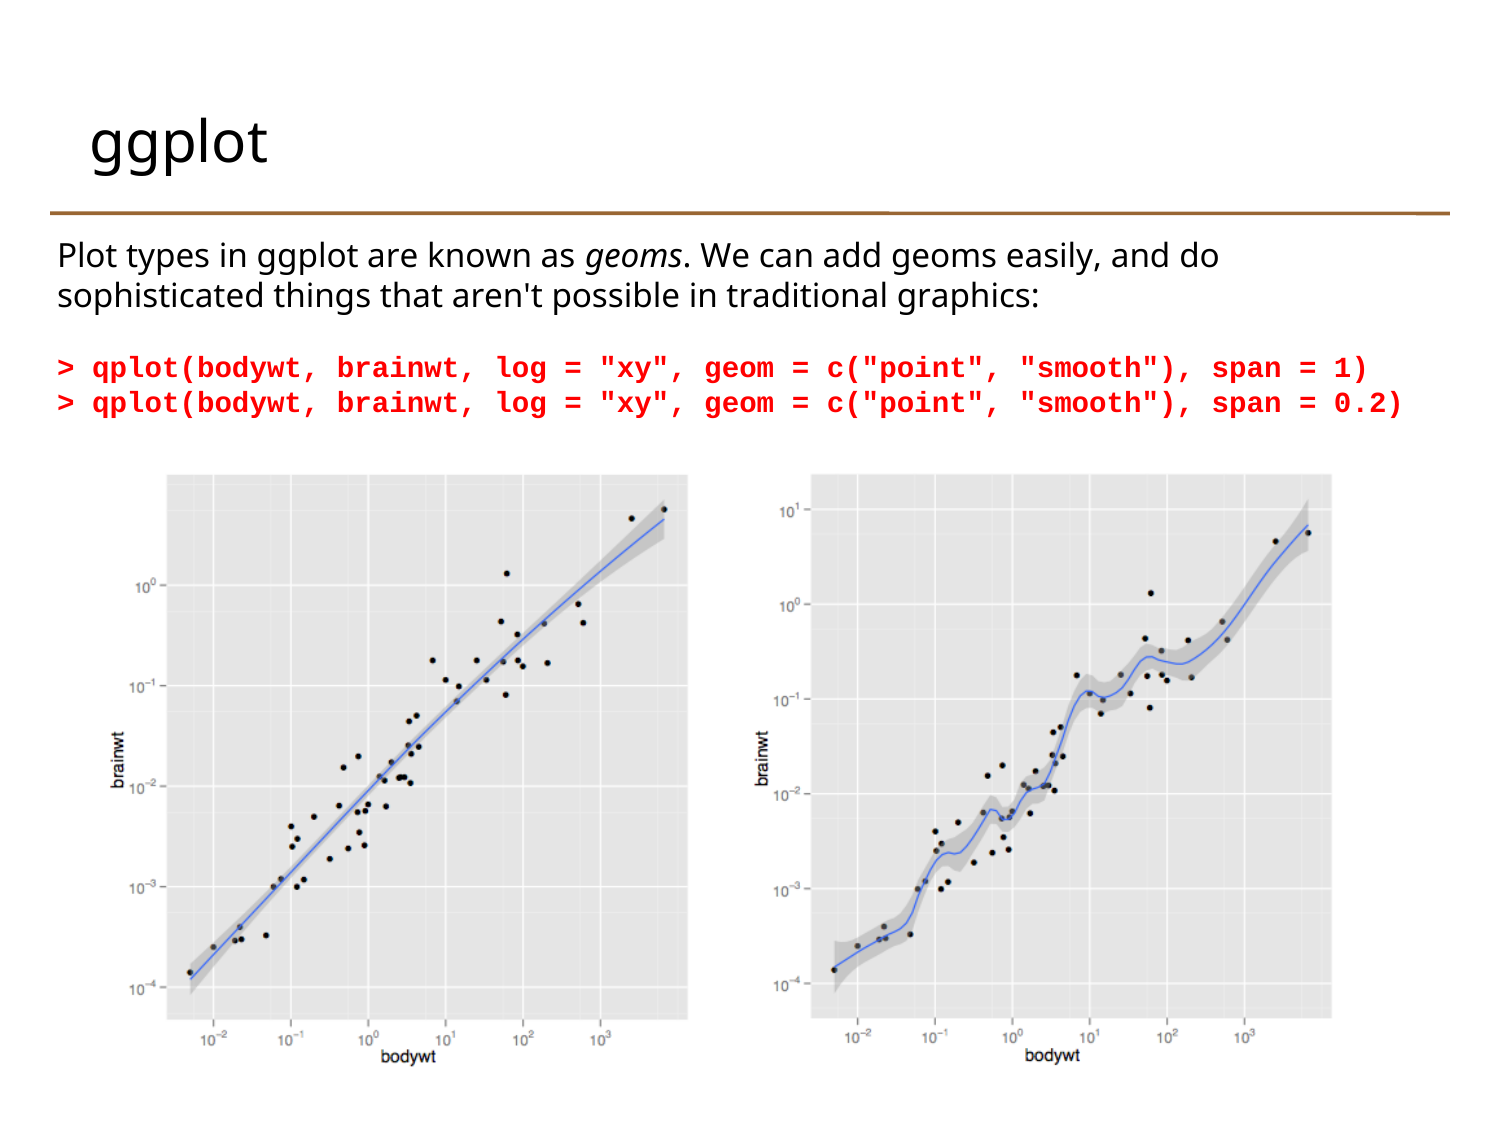

ggplot
Plot types in ggplot are known as geoms. We can add geoms easily, and do sophisticated things that aren't possible in traditional graphics:
> qplot(bodywt, brainwt, log = "xy", geom = c("point", "smooth"), span = 1)
> qplot(bodywt, brainwt, log = "xy", geom = c("point", "smooth"), span = 0.2)